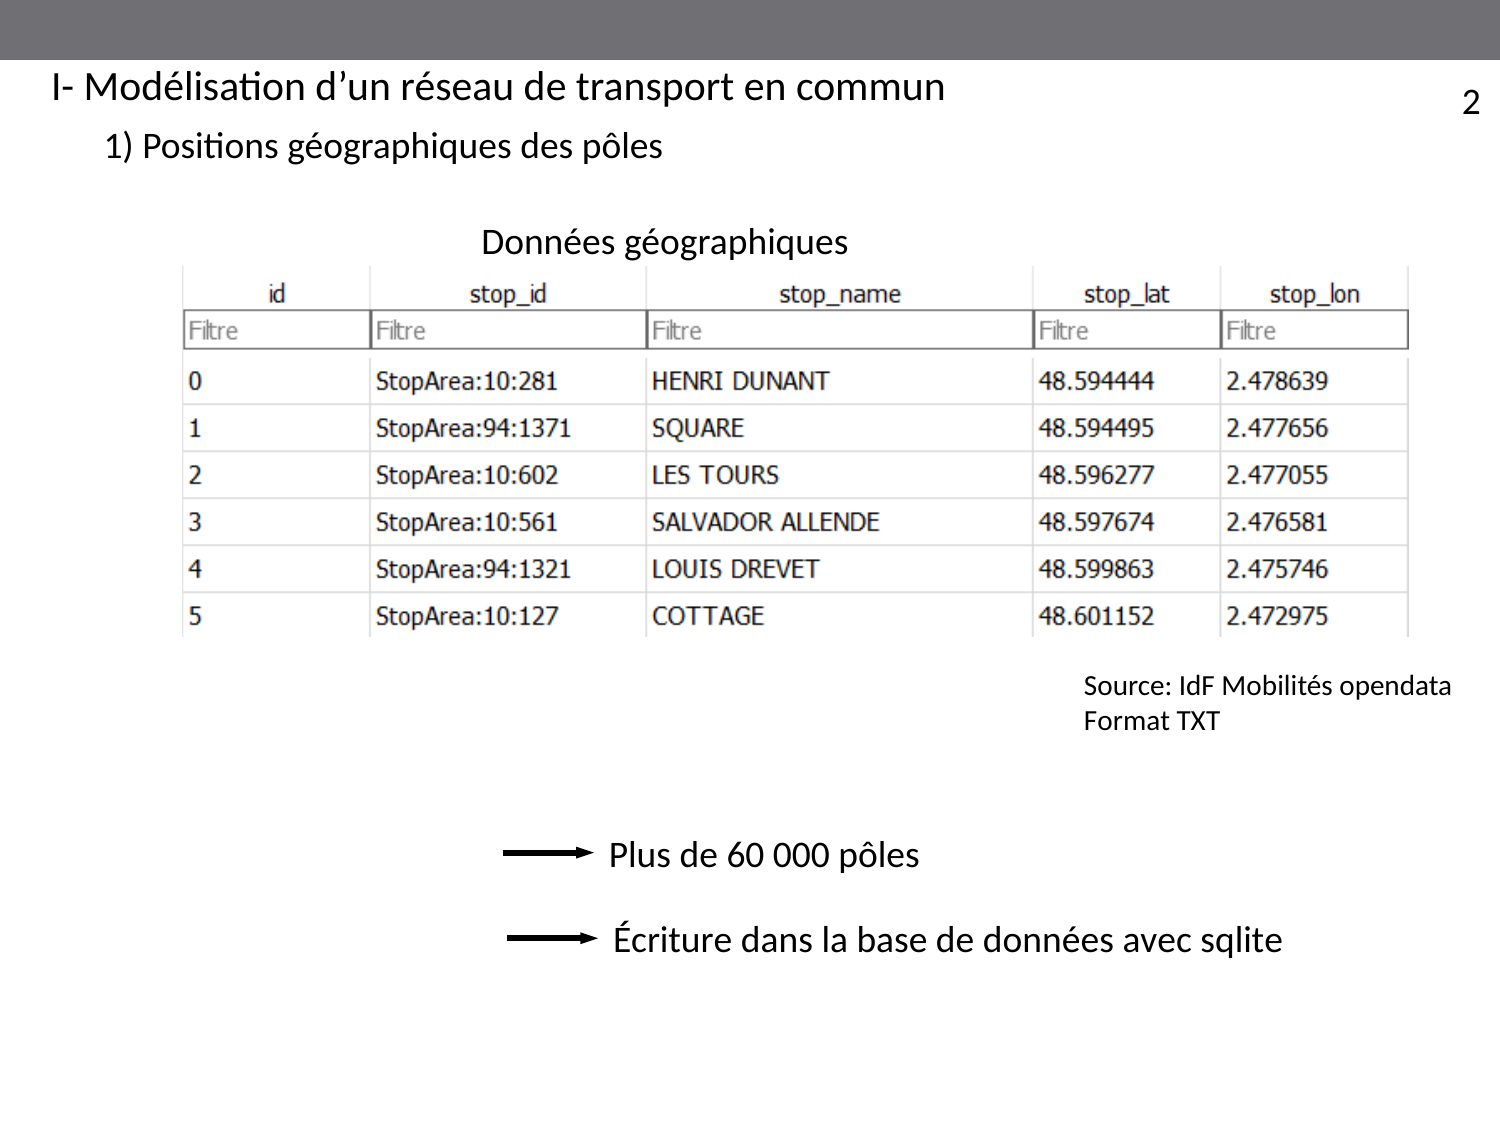

I- Modélisation d’un réseau de transport en commun
2
1) Positions géographiques des pôles
Données géographiques
Source: IdF Mobilités opendata
Format TXT
Plus de 60 000 pôles
Écriture dans la base de données avec sqlite